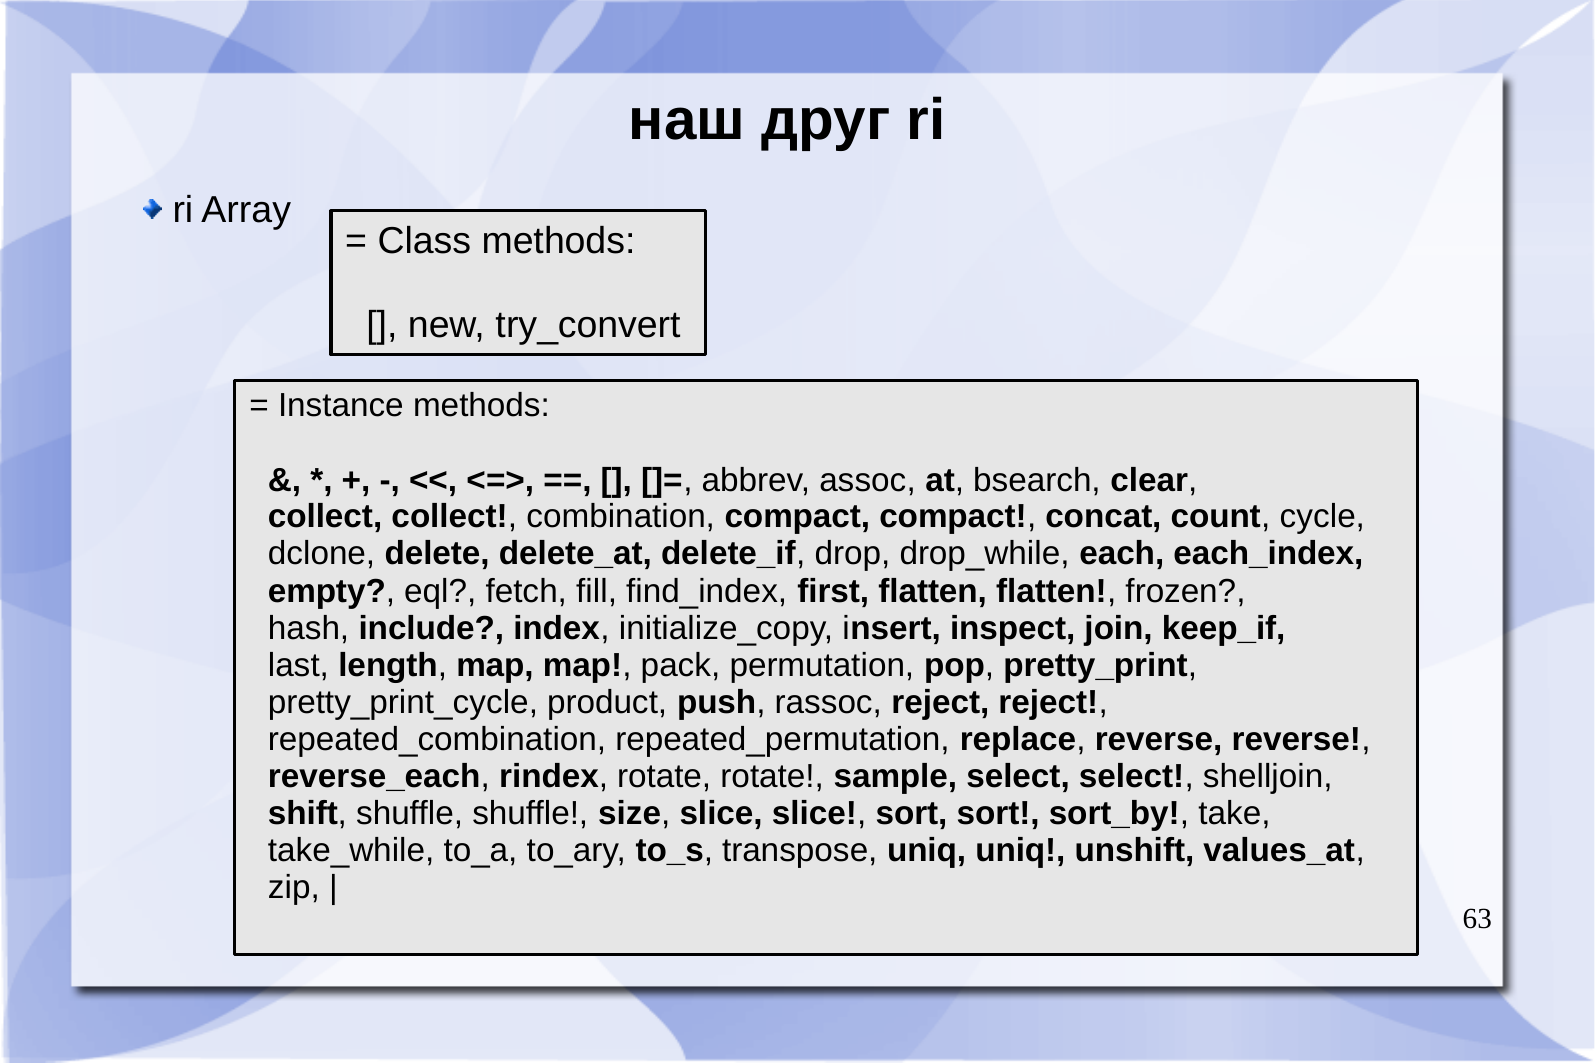

# наш друг ri
 ri Array
= Class methods:
 [], new, try_convert
= Instance methods:
 &, *, +, -, <<, <=>, ==, [], []=, abbrev, assoc, at, bsearch, clear,
 collect, collect!, combination, compact, compact!, concat, count, cycle,
 dclone, delete, delete_at, delete_if, drop, drop_while, each, each_index,
 empty?, eql?, fetch, fill, find_index, first, flatten, flatten!, frozen?,
 hash, include?, index, initialize_copy, insert, inspect, join, keep_if,
 last, length, map, map!, pack, permutation, pop, pretty_print,
 pretty_print_cycle, product, push, rassoc, reject, reject!,
 repeated_combination, repeated_permutation, replace, reverse, reverse!,
 reverse_each, rindex, rotate, rotate!, sample, select, select!, shelljoin,
 shift, shuffle, shuffle!, size, slice, slice!, sort, sort!, sort_by!, take,
 take_while, to_a, to_ary, to_s, transpose, uniq, uniq!, unshift, values_at,
 zip, |
63